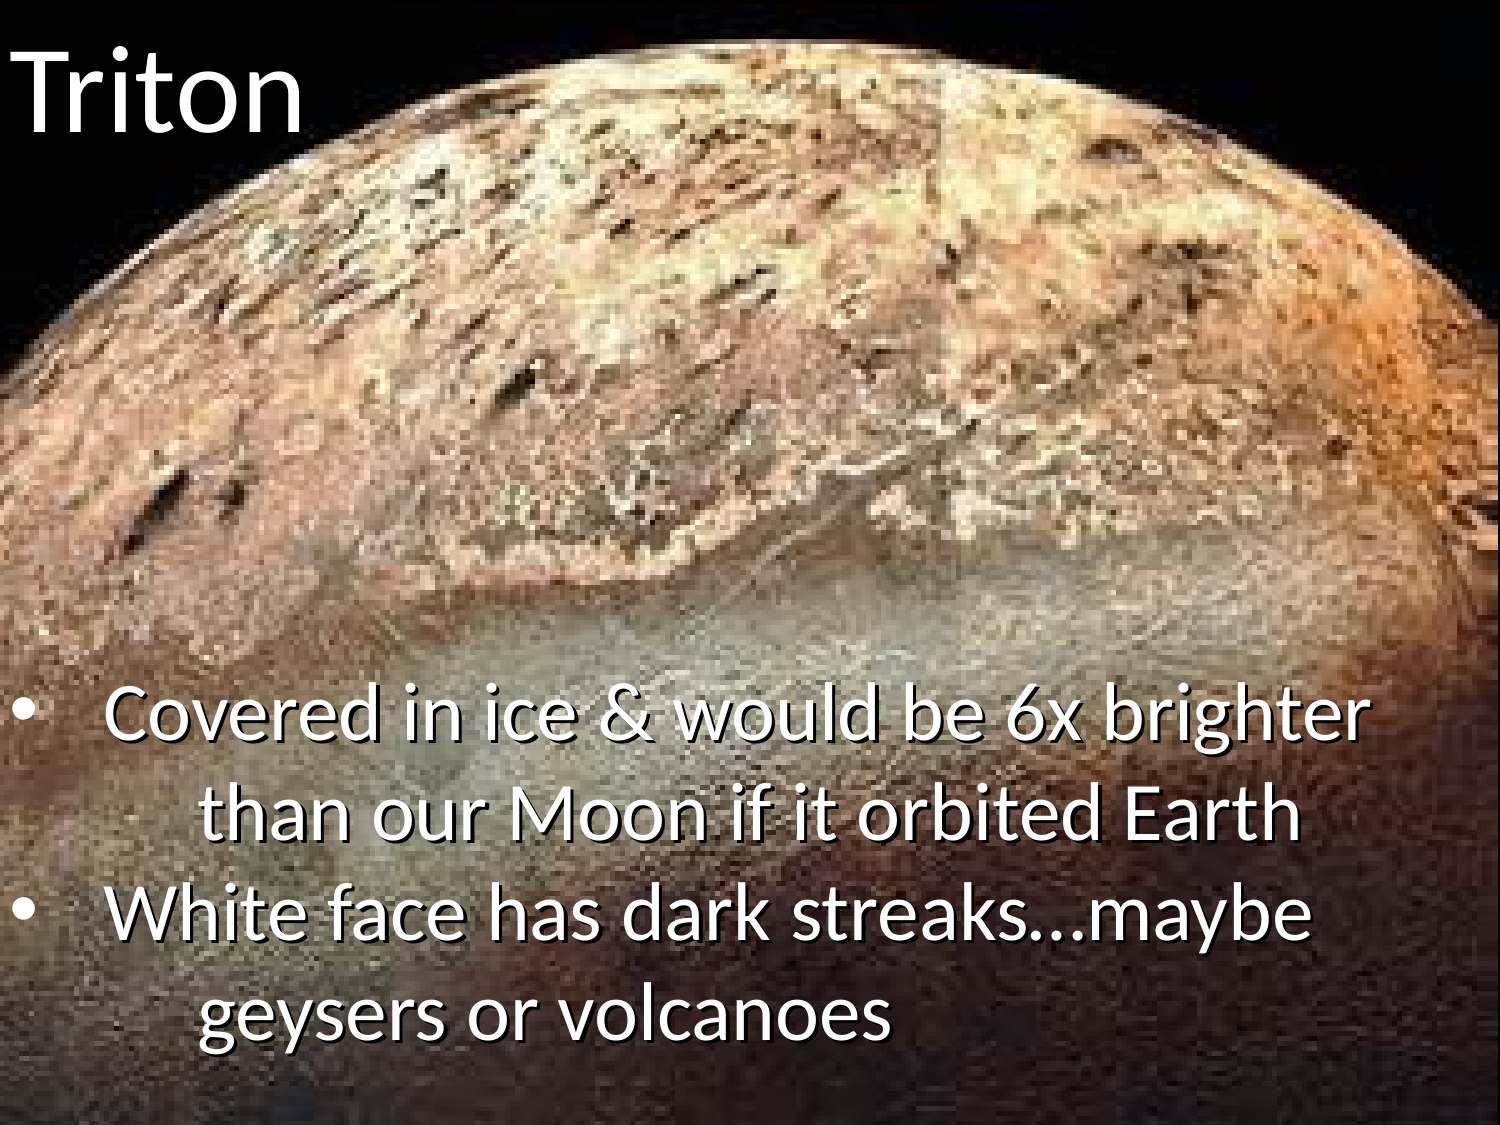

Triton
Covered in ice & would be 6x brighter than our Moon if it orbited Earth
White face has dark streaks…maybe geysers or volcanoes